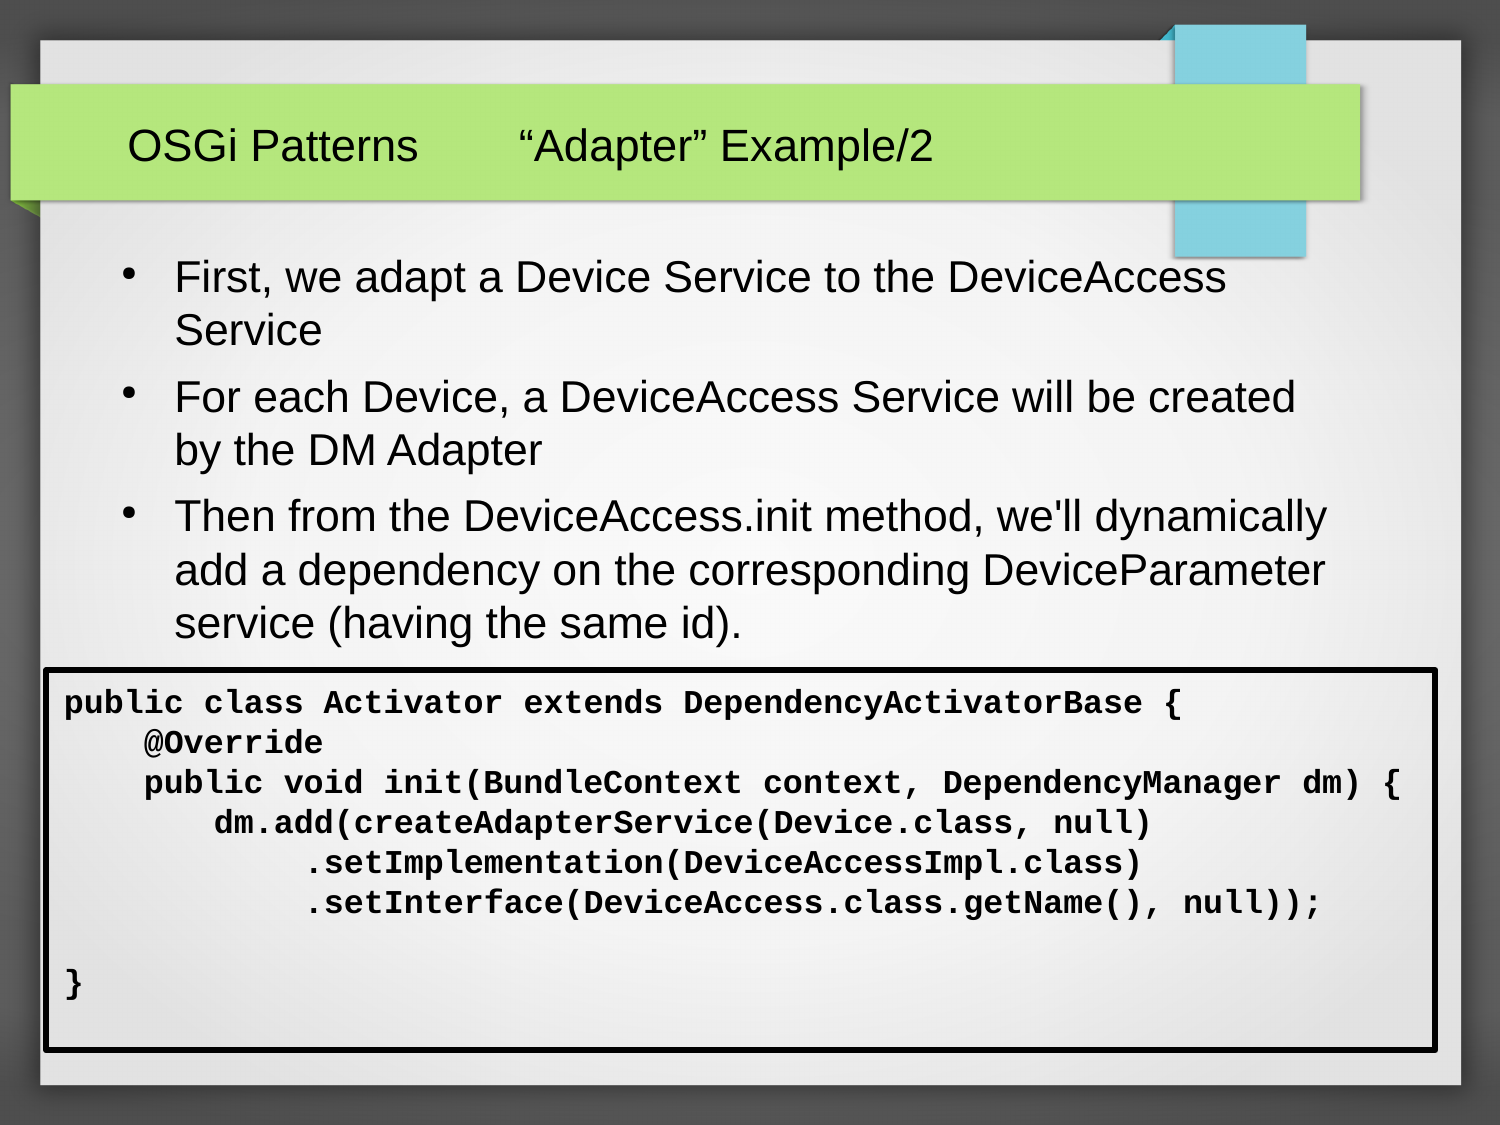

# OSGi Patterns “Adapter” Example/2
First, we adapt a Device Service to the DeviceAccess Service
For each Device, a DeviceAccess Service will be created by the DM Adapter
Then from the DeviceAccess.init method, we'll dynamically add a dependency on the corresponding DeviceParameter service (having the same id).
public class Activator extends DependencyActivatorBase {
 @Override
 public void init(BundleContext context, DependencyManager dm) {
	dm.add(createAdapterService(Device.class, null)
 .setImplementation(DeviceAccessImpl.class)
 .setInterface(DeviceAccess.class.getName(), null));
}